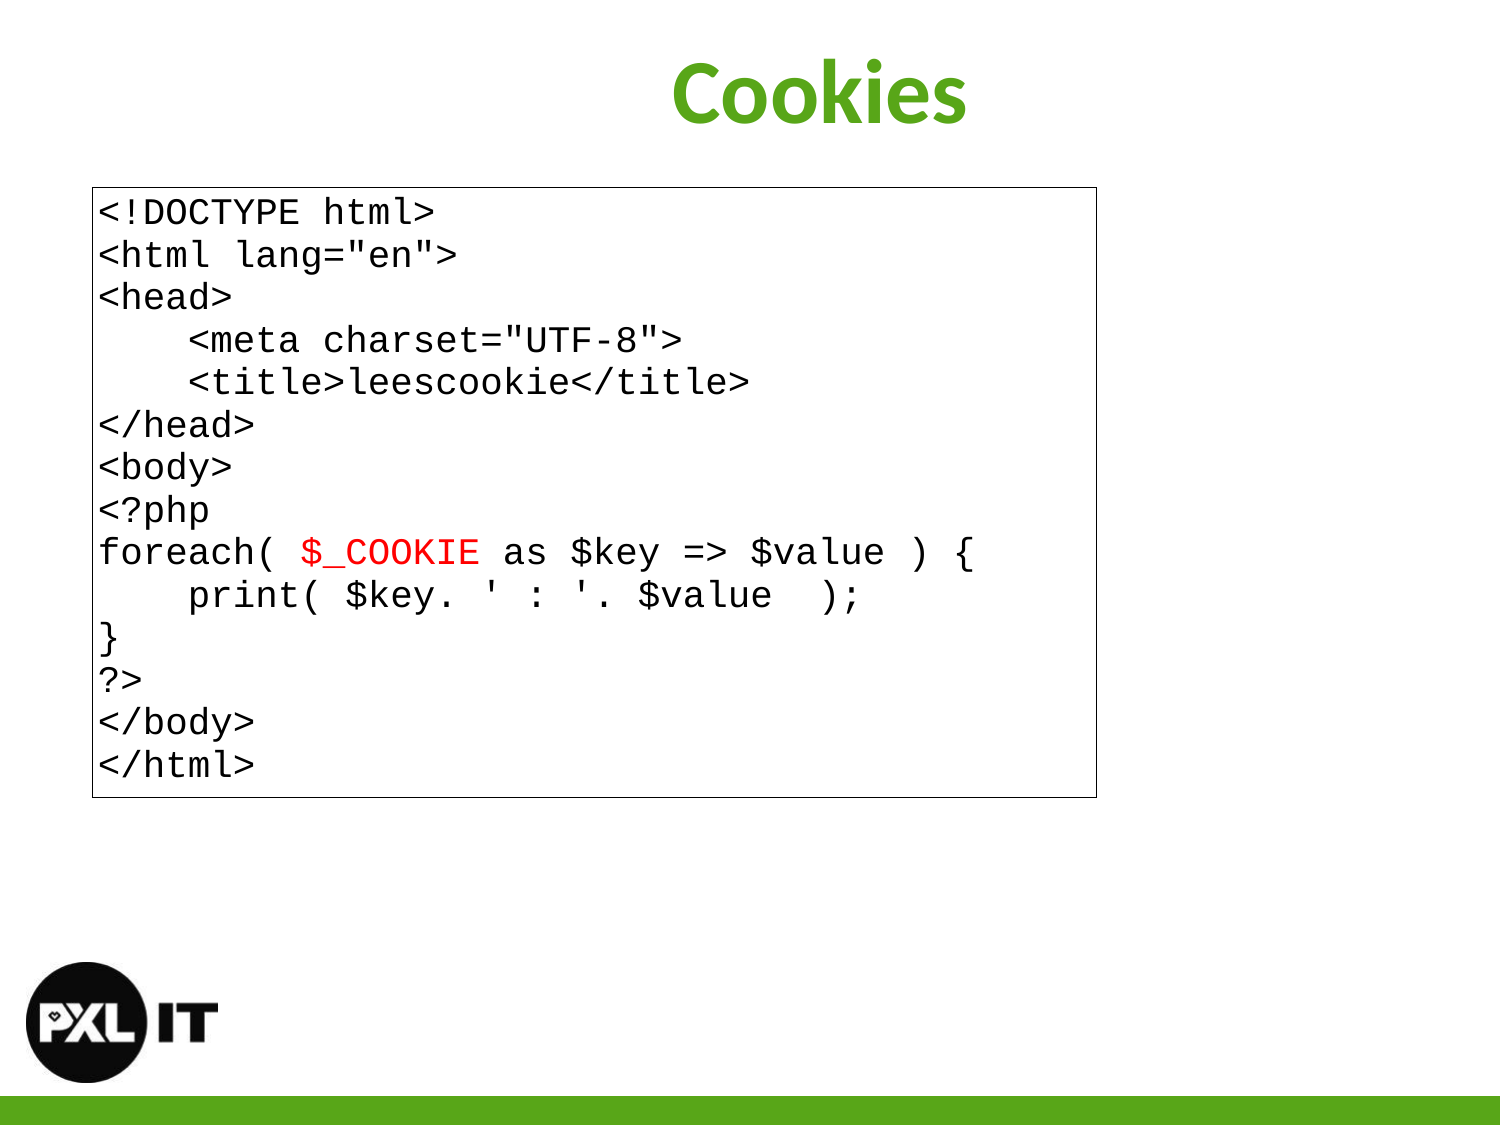

Cookies
| <!DOCTYPE html> <html lang="en"> <head> <meta charset="UTF-8"> <title>leescookie</title> </head> <body> <?php foreach( $\_COOKIE as $key => $value ) { print( $key. ' : '. $value ); } ?> </body> </html> |
| --- |